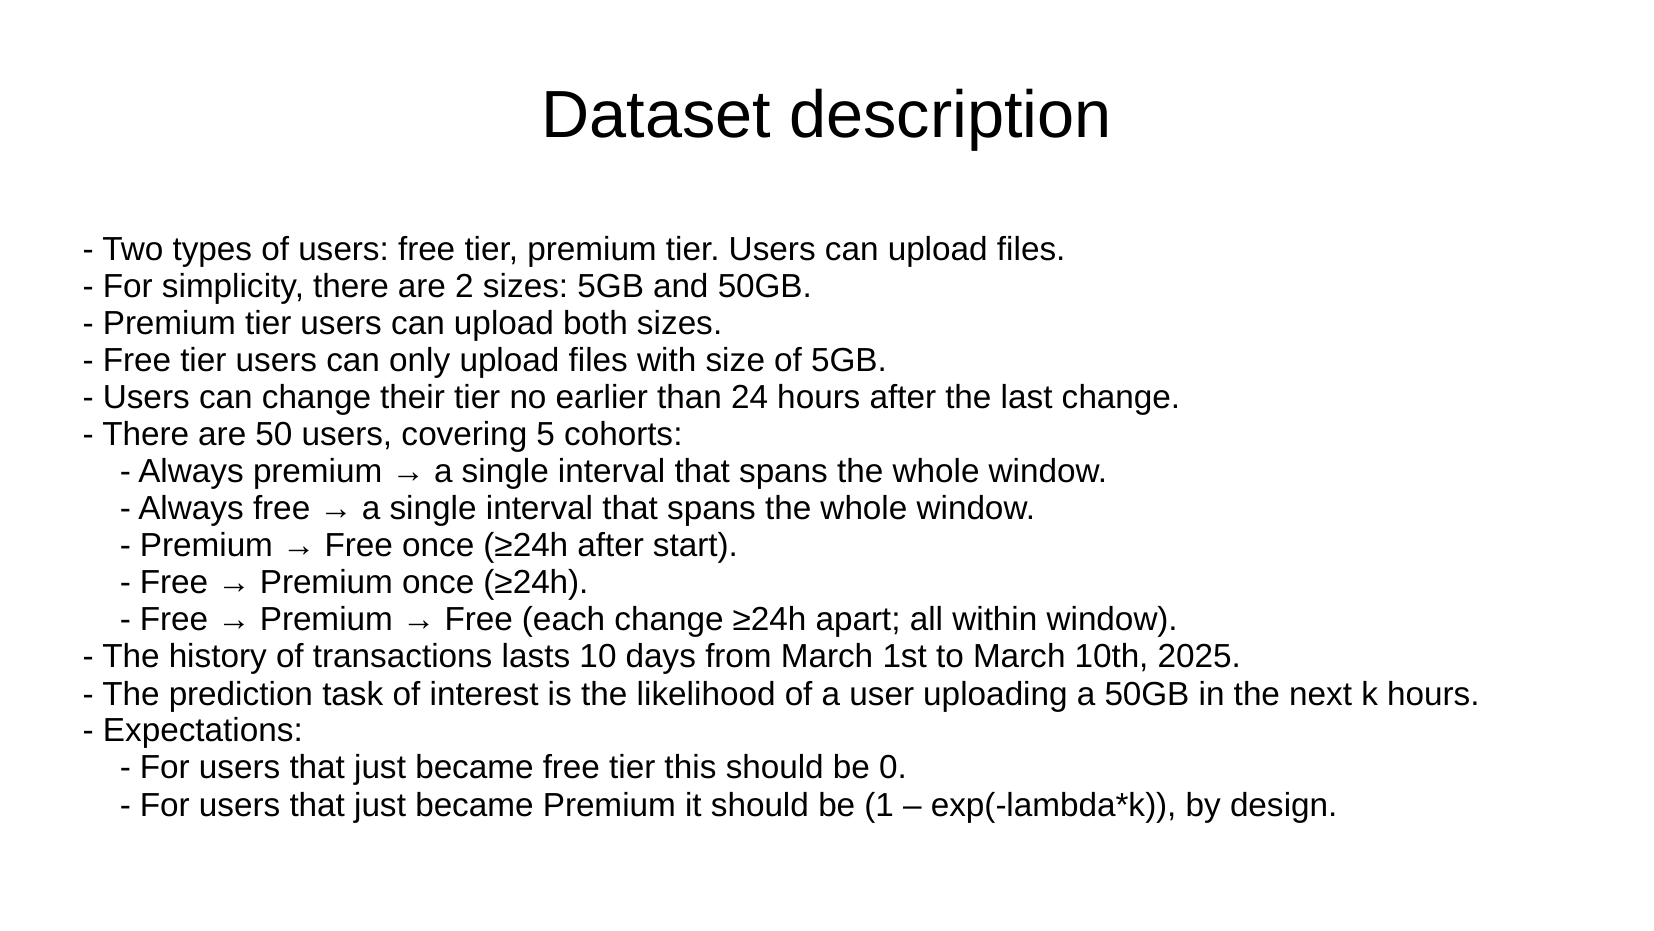

# Dataset description
- Two types of users: free tier, premium tier. Users can upload files.
- For simplicity, there are 2 sizes: 5GB and 50GB.
- Premium tier users can upload both sizes.
- Free tier users can only upload files with size of 5GB.
- Users can change their tier no earlier than 24 hours after the last change.
- There are 50 users, covering 5 cohorts:
 - Always premium → a single interval that spans the whole window.
 - Always free → a single interval that spans the whole window.
 - Premium → Free once (≥24h after start).
 - Free → Premium once (≥24h).
 - Free → Premium → Free (each change ≥24h apart; all within window).
- The history of transactions lasts 10 days from March 1st to March 10th, 2025.
- The prediction task of interest is the likelihood of a user uploading a 50GB in the next k hours.
- Expectations:
 - For users that just became free tier this should be 0.
 - For users that just became Premium it should be (1 – exp(-lambda*k)), by design.